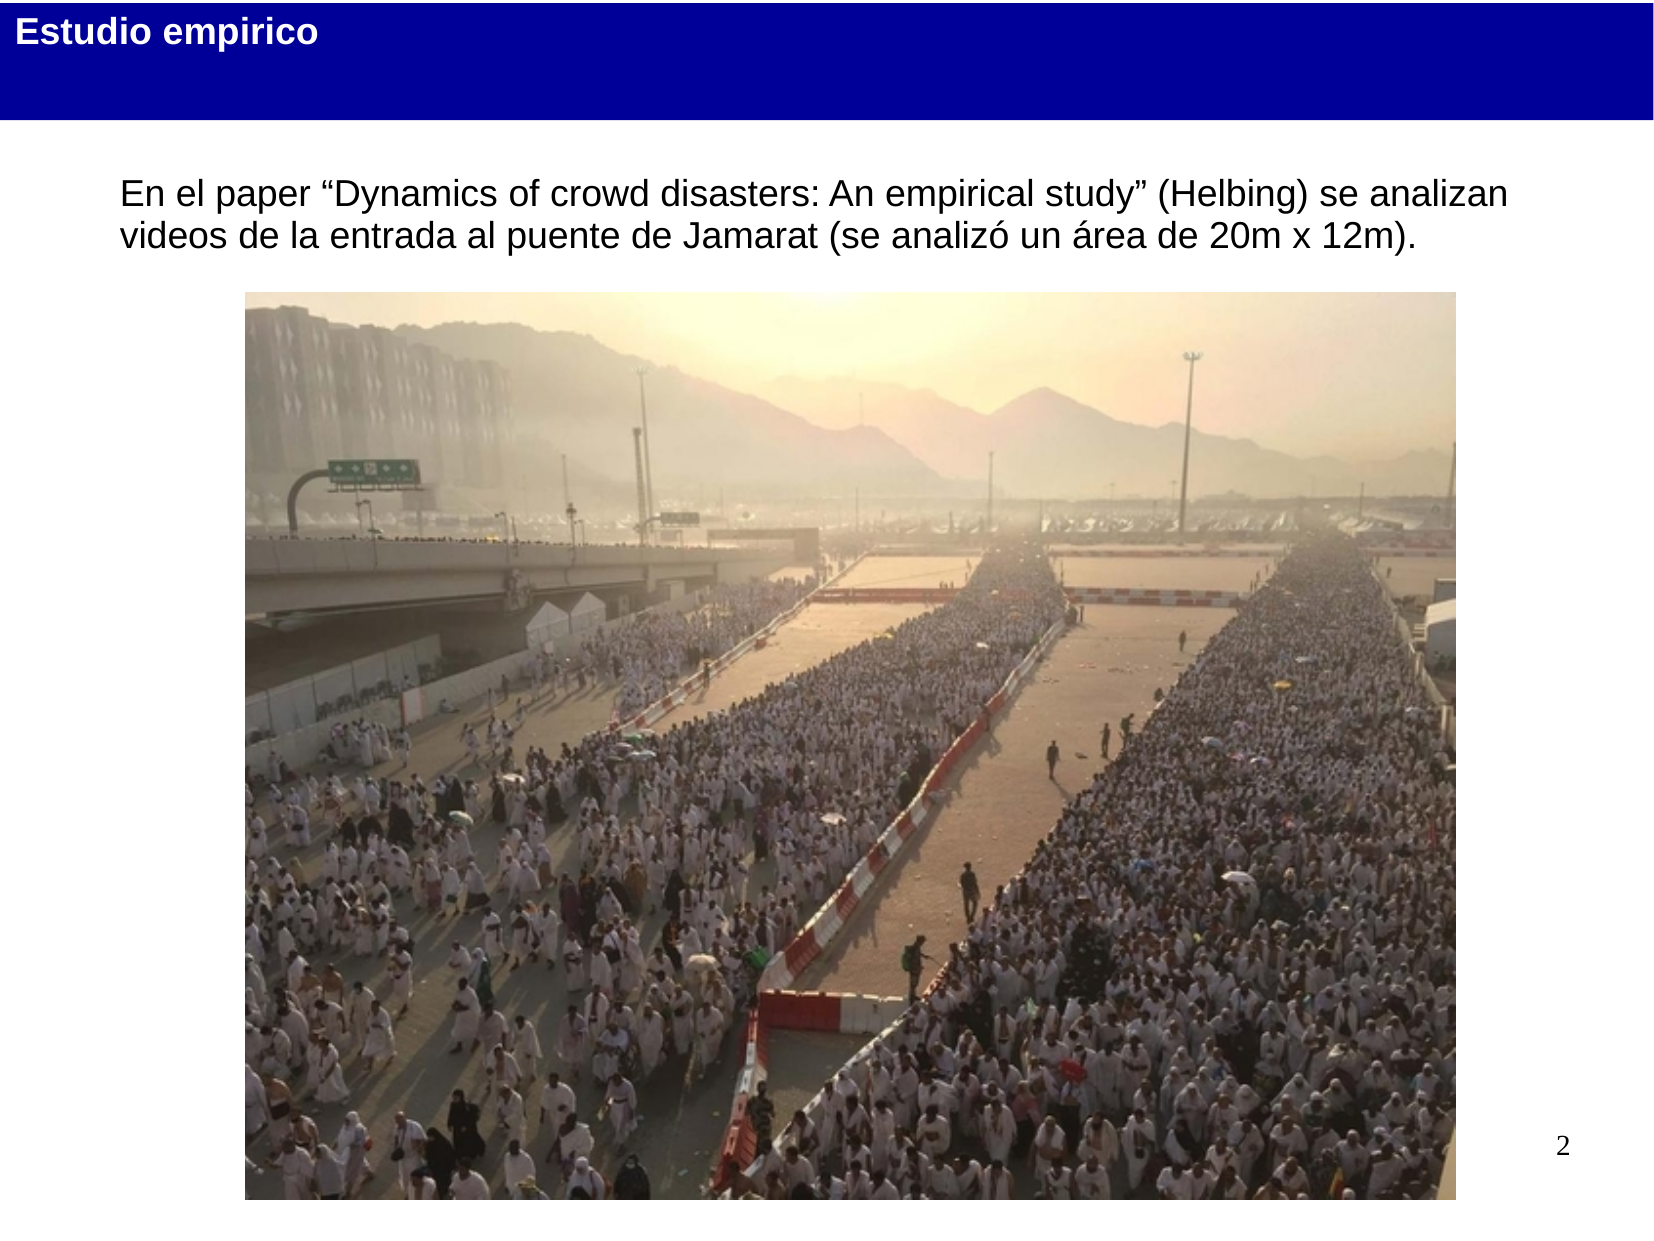

Estudio empirico
En el paper “Dynamics of crowd disasters: An empirical study” (Helbing) se analizan videos de la entrada al puente de Jamarat (se analizó un área de 20m x 12m).
2